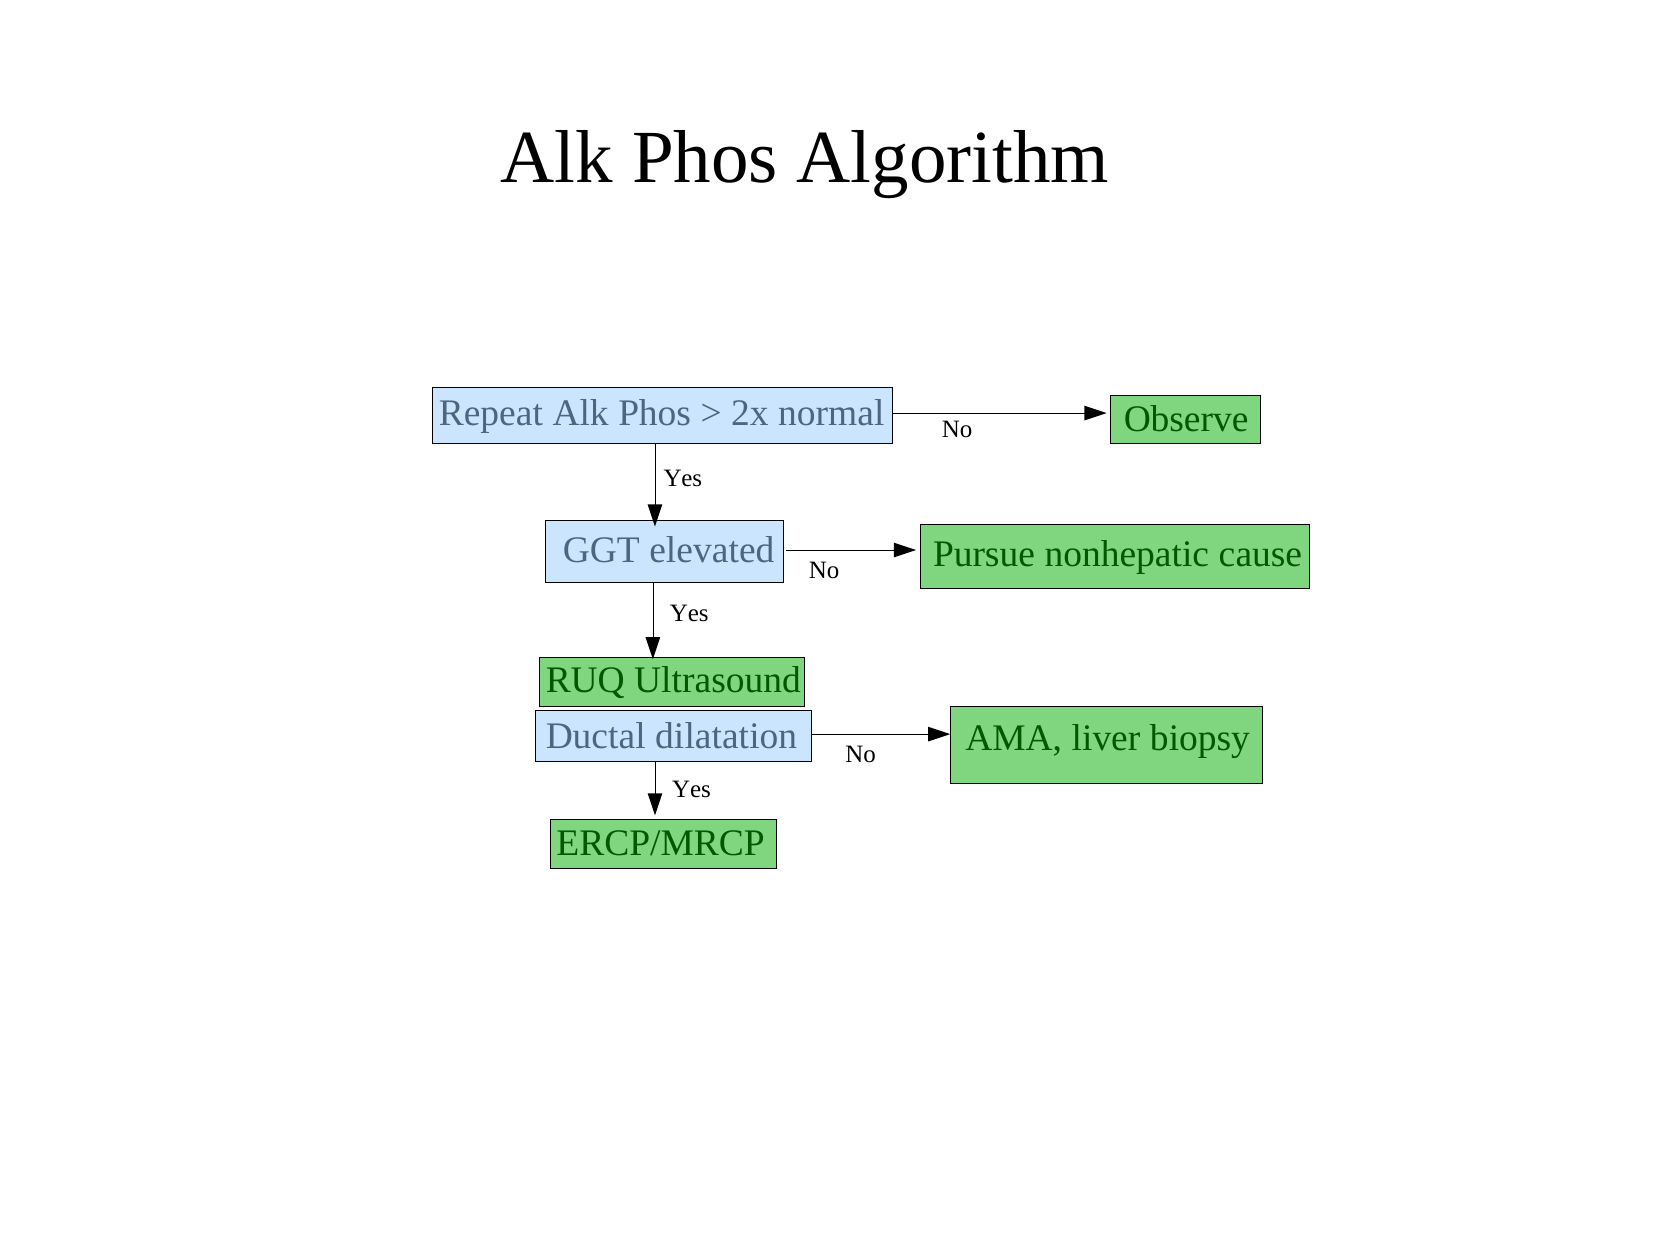

Alk Phos Algorithm
Repeat Alk Phos > 2x normal
Observe
No
Yes
GGT elevated
Pursue nonhepatic cause
No
Yes
RUQ Ultrasound
AMA, liver biopsy
Ductal dilatation
No
Yes
ERCP/MRCP